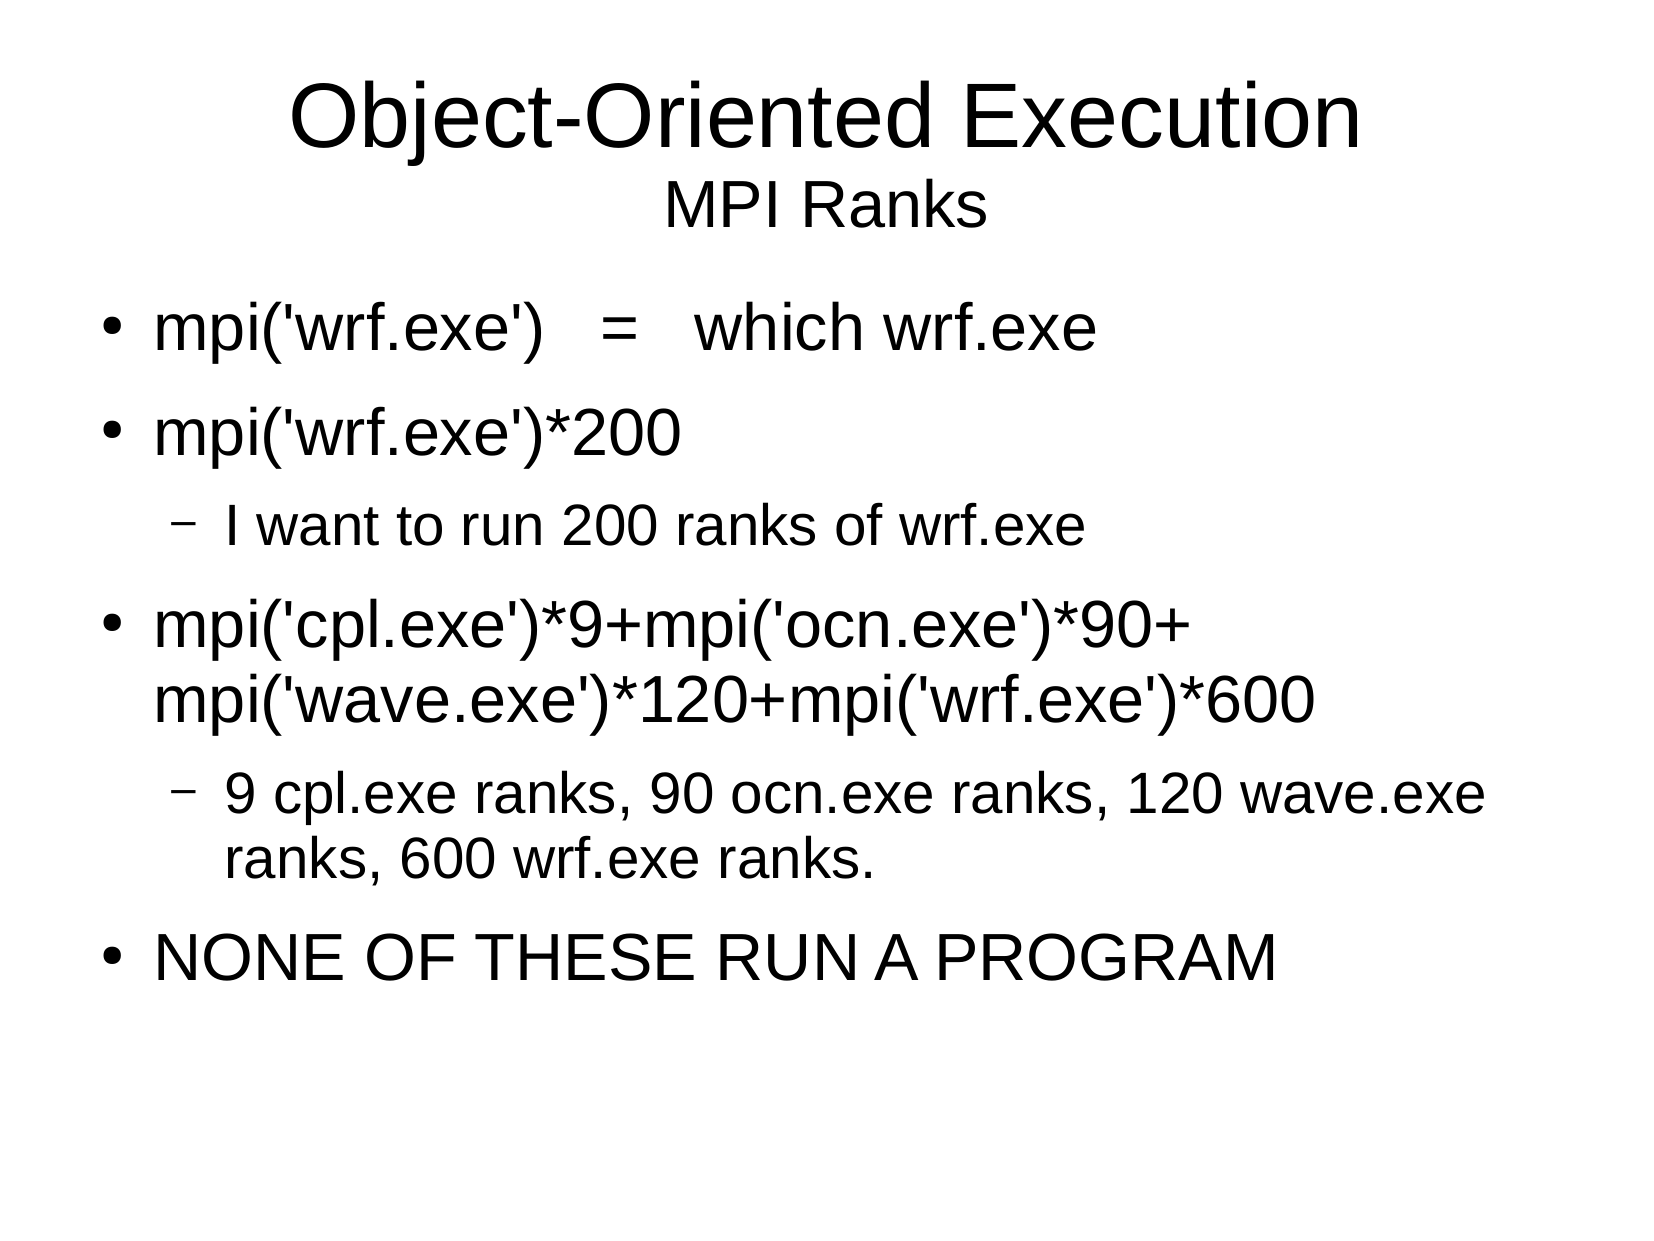

# Object-Oriented Execution MPI Ranks
mpi('wrf.exe') = which wrf.exe
mpi('wrf.exe')*200
I want to run 200 ranks of wrf.exe
mpi('cpl.exe')*9+mpi('ocn.exe')*90+ mpi('wave.exe')*120+mpi('wrf.exe')*600
9 cpl.exe ranks, 90 ocn.exe ranks, 120 wave.exe ranks, 600 wrf.exe ranks.
NONE OF THESE RUN A PROGRAM